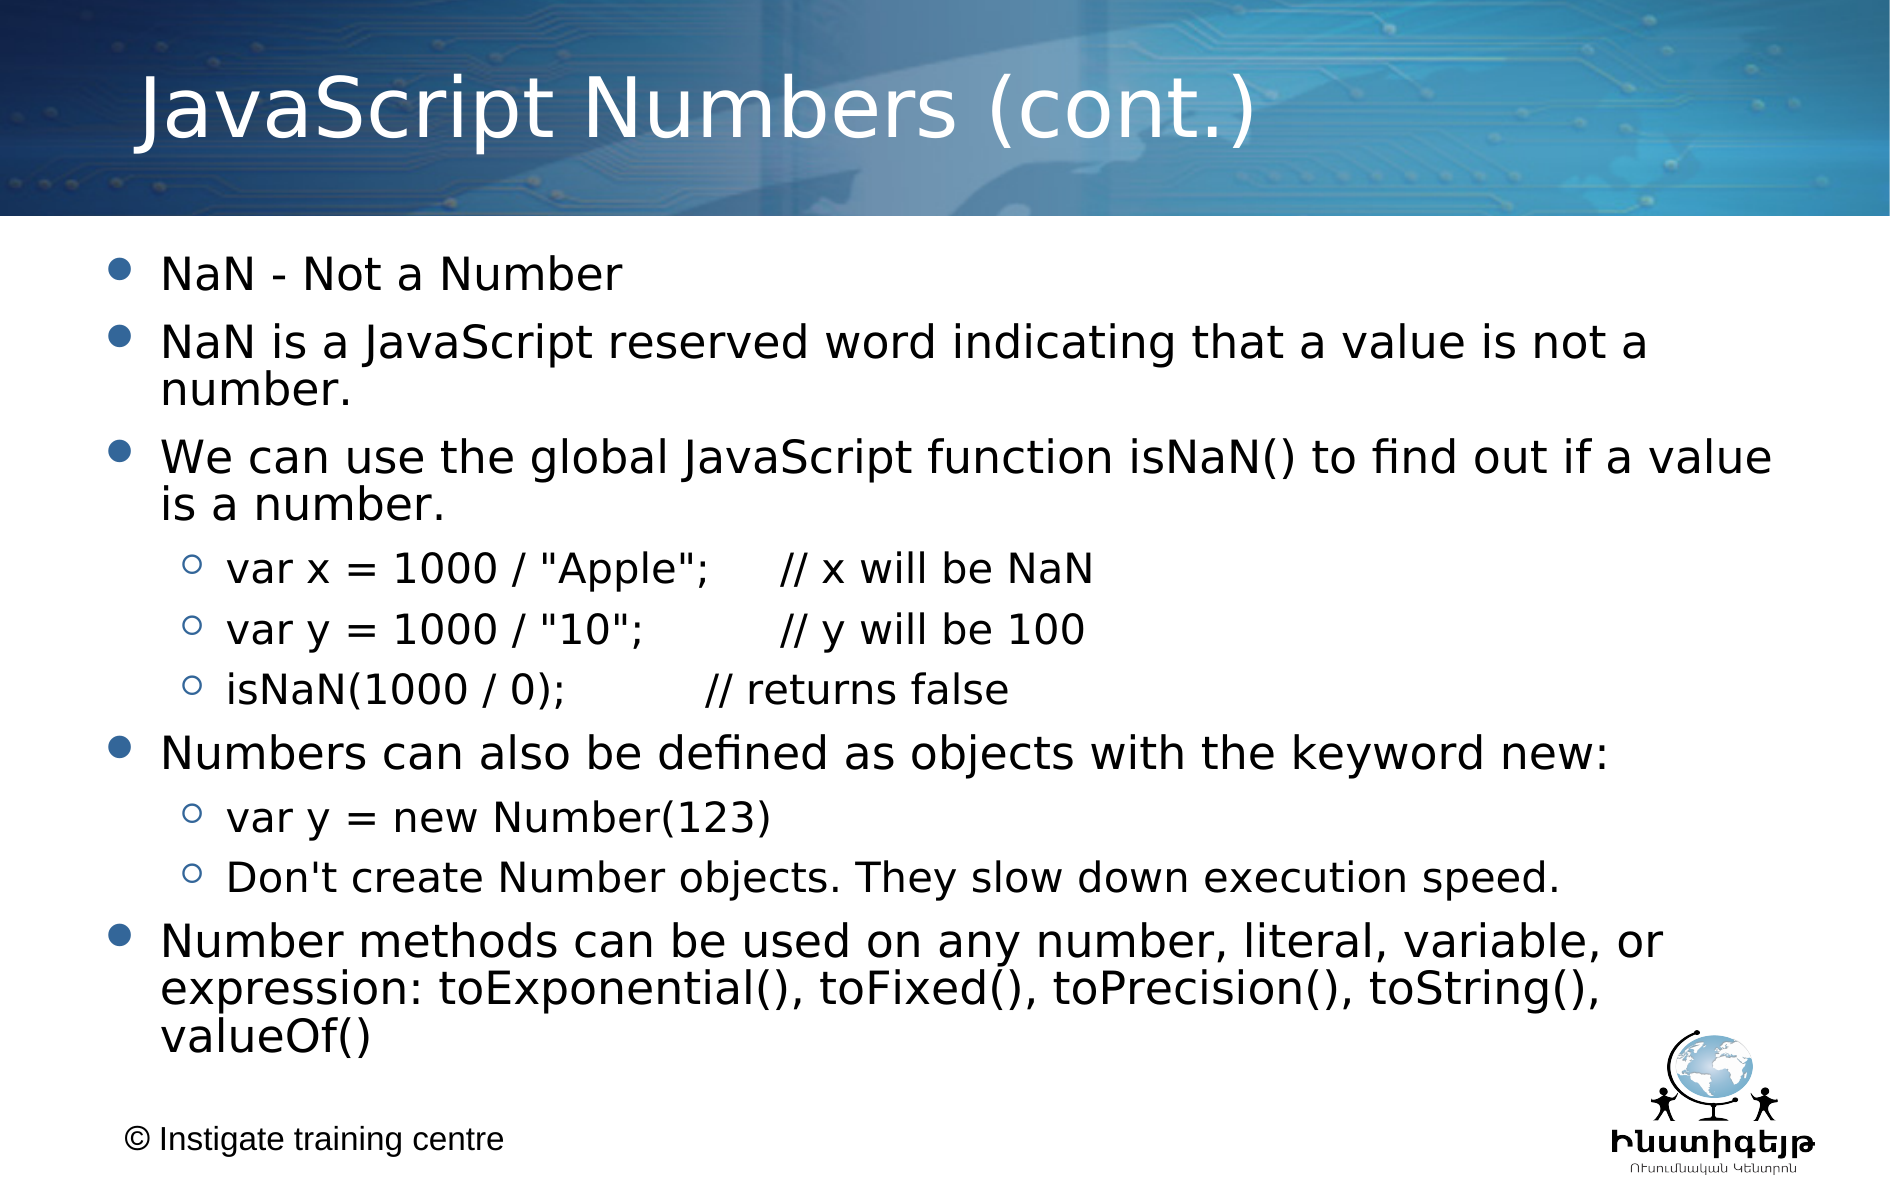

JavaScript Numbers (cont.)
# NaN - Not a Number
NaN is a JavaScript reserved word indicating that a value is not a number.
We can use the global JavaScript function isNaN() to find out if a value is a number.
var x = 1000 / "Apple"; 	// x will be NaN
var y = 1000 / "10"; 		// y will be 100
isNaN(1000 / 0); 	// returns false
Numbers can also be defined as objects with the keyword new:
var y = new Number(123)
Don't create Number objects. They slow down execution speed.
Number methods can be used on any number, literal, variable, or expression: toExponential(), toFixed(), toPrecision(), toString(), valueOf()